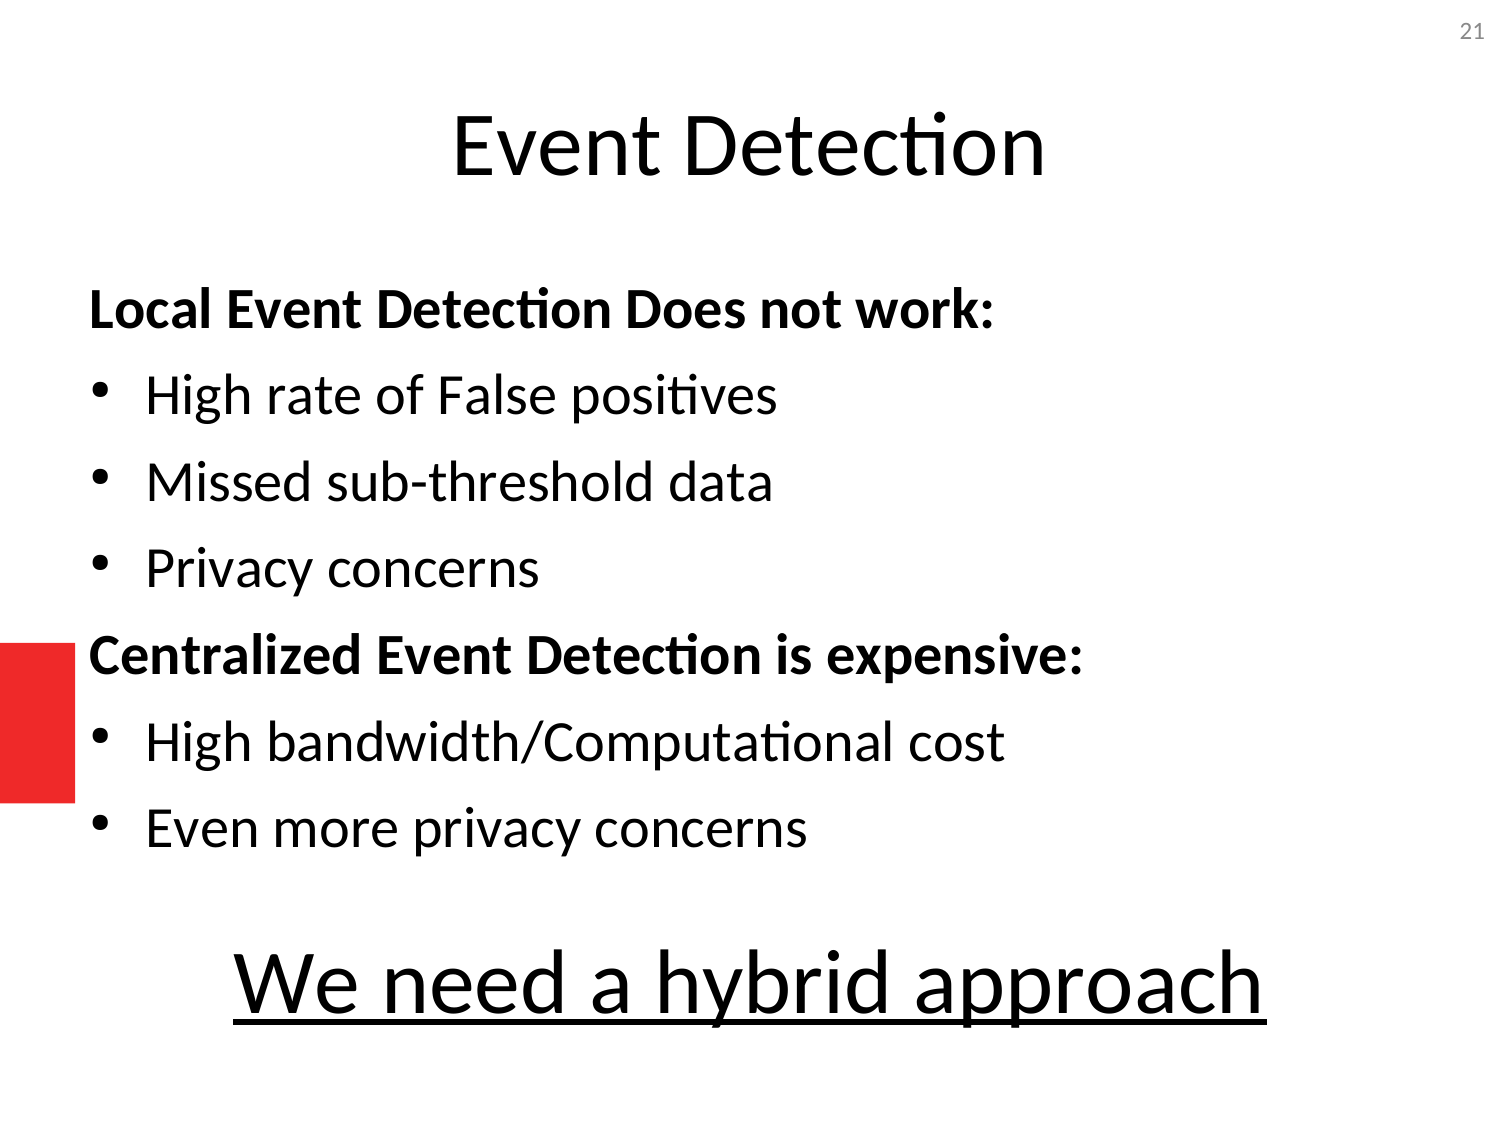

Event Detection
Local Event Detection Does not work:
High rate of False positives
Missed sub-threshold data
Privacy concerns
Centralized Event Detection is expensive:
High bandwidth/Computational cost
Even more privacy concerns
We need a hybrid approach